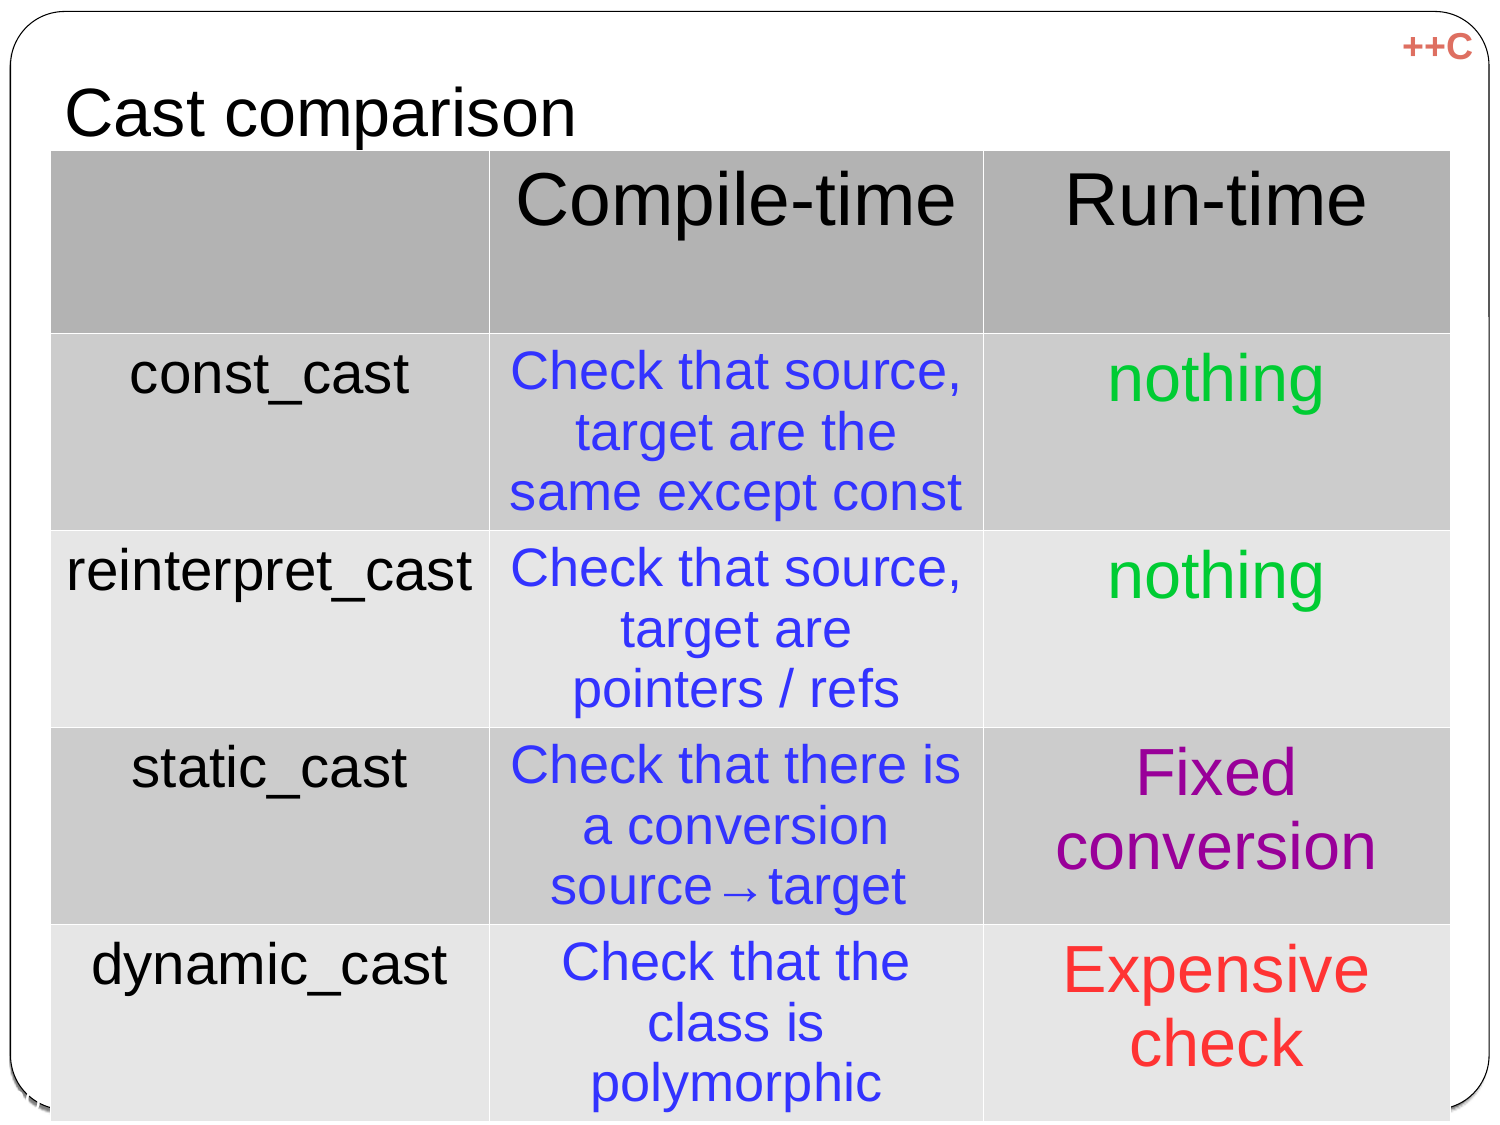

# Cast comparison
| | Compile-time | Run-time |
| --- | --- | --- |
| const\_cast | Check that source, target are the same except const | nothing |
| reinterpret\_cast | Check that source, target are pointers / refs | nothing |
| static\_cast | Check that there is a conversion source→target | Fixed conversion |
| dynamic\_cast | Check that the class is polymorphic | Expensive check |